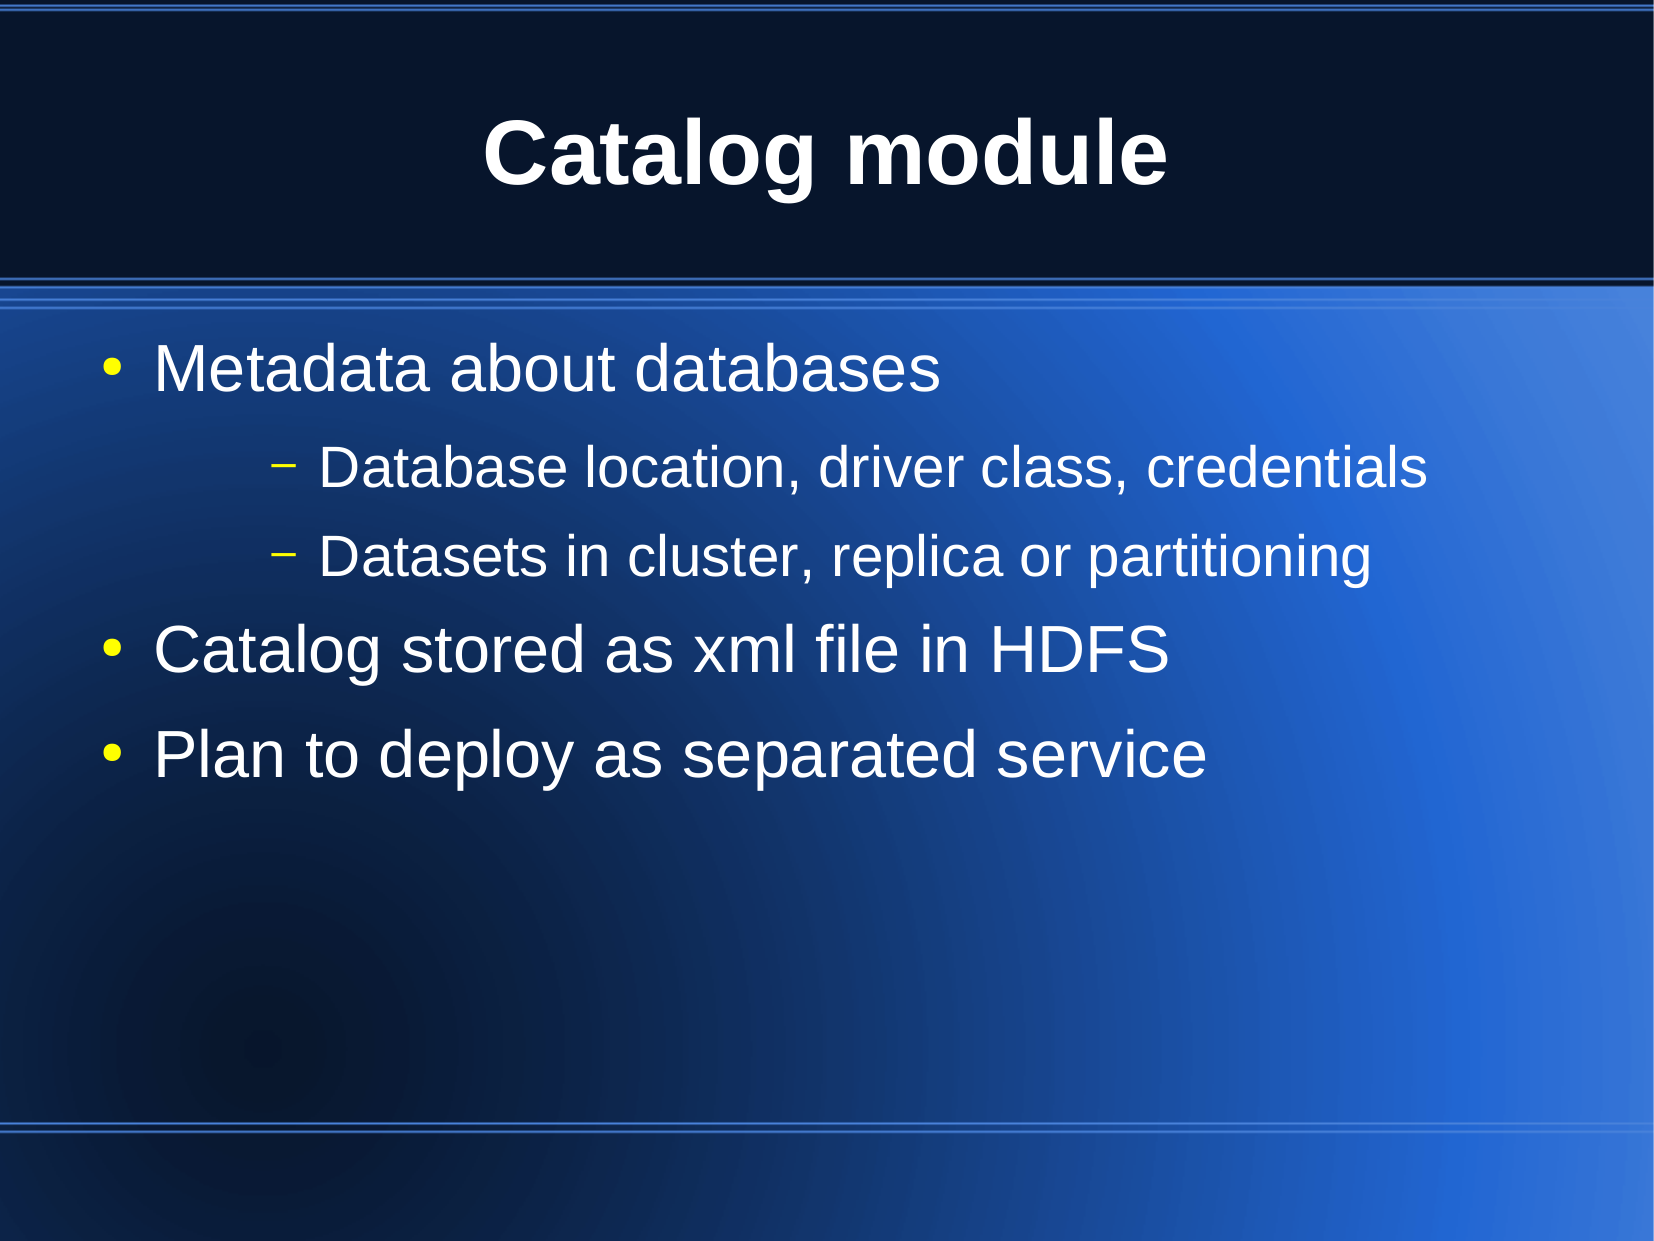

# Catalog module
Metadata about databases
Database location, driver class, credentials
Datasets in cluster, replica or partitioning
Catalog stored as xml file in HDFS
Plan to deploy as separated service